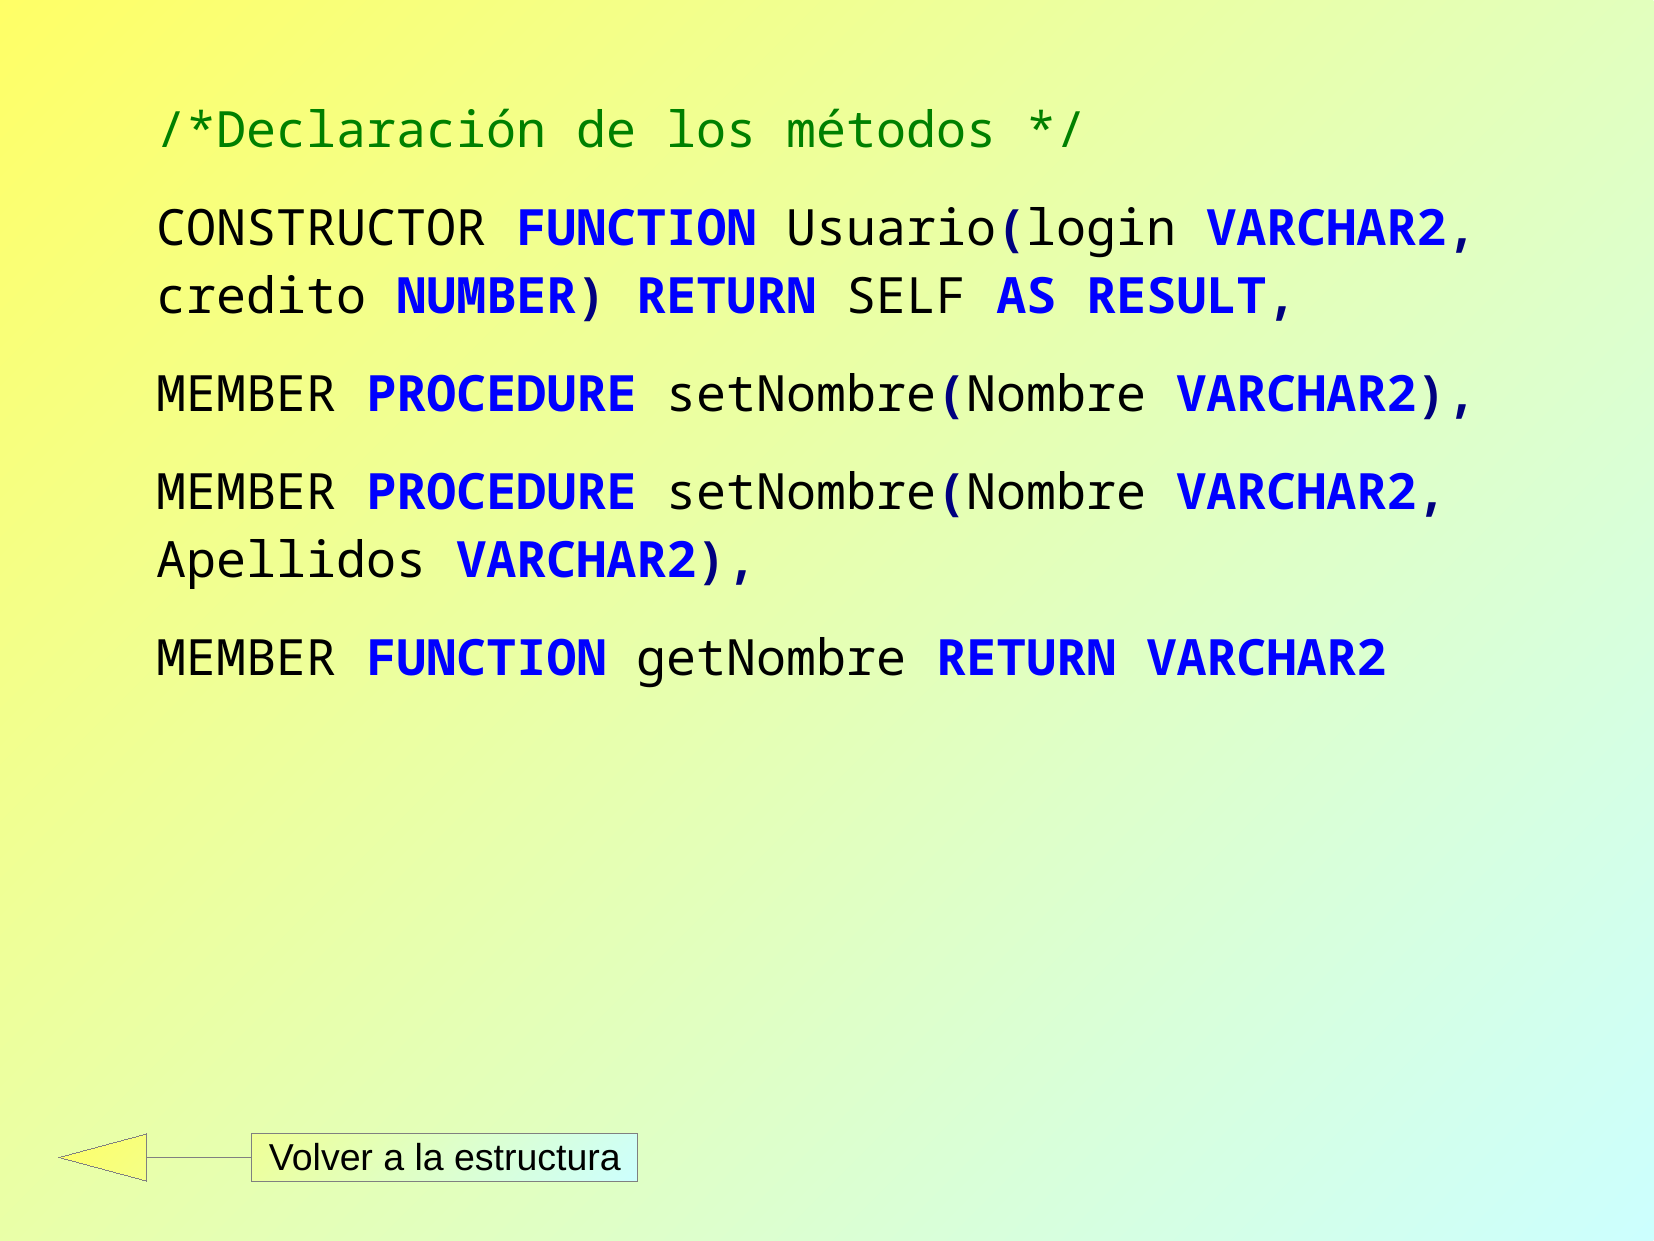

# /*Declaración de los métodos */
CONSTRUCTOR FUNCTION Usuario(login VARCHAR2, credito NUMBER) RETURN SELF AS RESULT,
MEMBER PROCEDURE setNombre(Nombre VARCHAR2),
MEMBER PROCEDURE setNombre(Nombre VARCHAR2, Apellidos VARCHAR2),
MEMBER FUNCTION getNombre RETURN VARCHAR2
Volver a la estructura